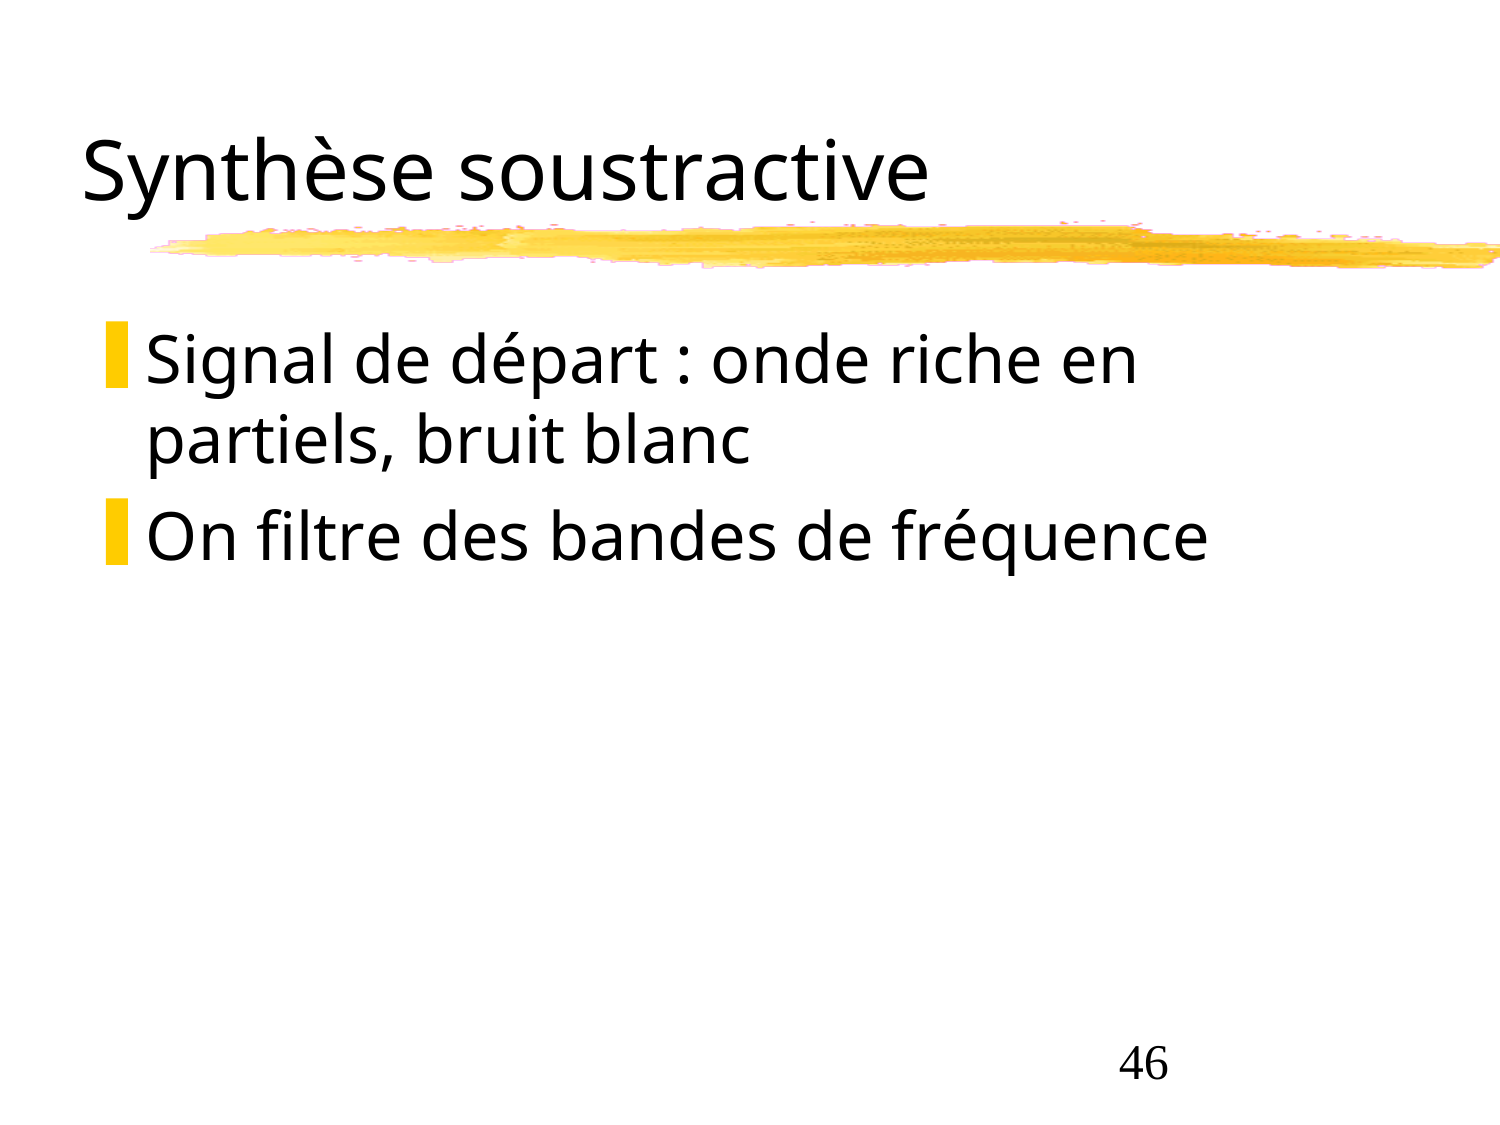

# Synthèse soustractive
Signal de départ : onde riche en partiels, bruit blanc
On filtre des bandes de fréquence
46